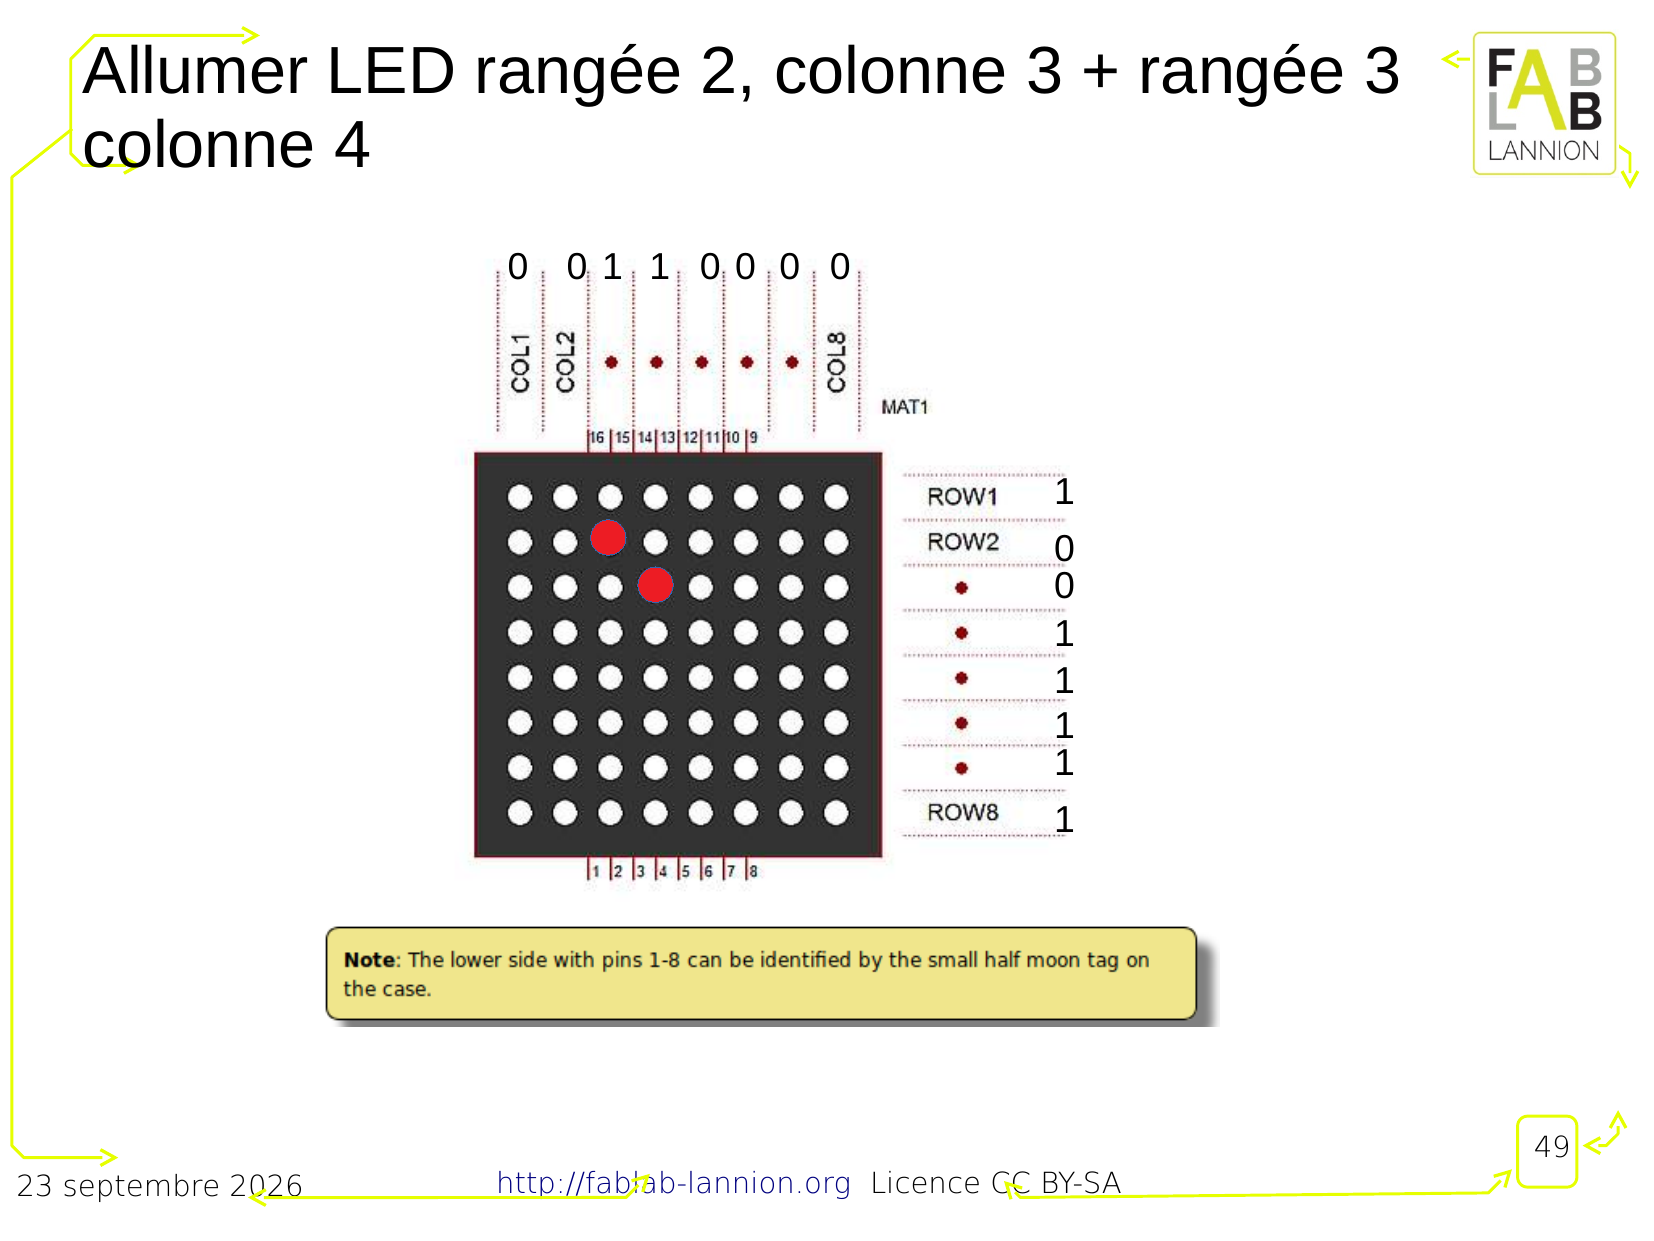

# Allumer LED rangée 2, colonne 3 + rangée 3 colonne 4
0
0
1
1
0
0
0
0
1
0
0
1
1
1
1
1
49